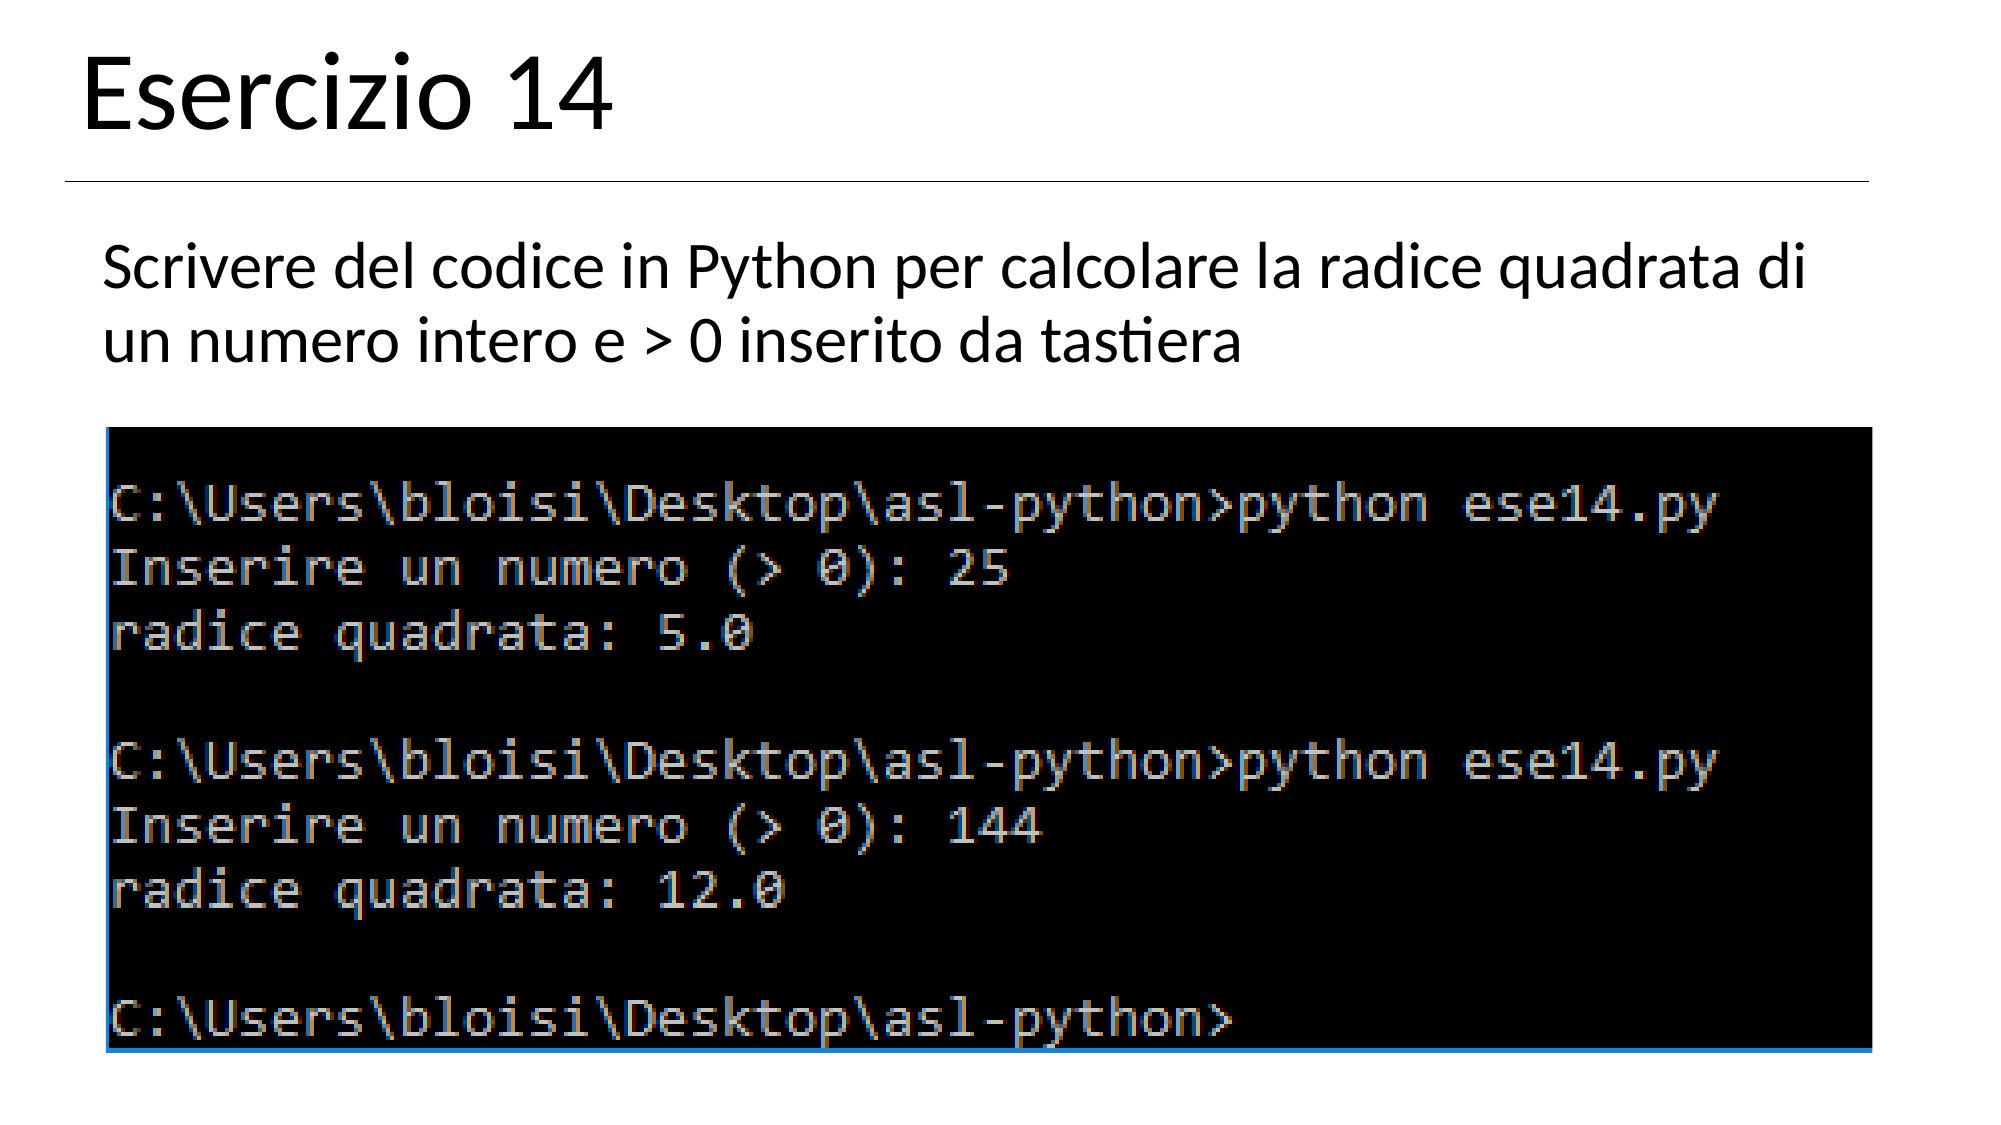

Esercizio 14
Scrivere del codice in Python per calcolare la radice quadrata di un numero intero e > 0 inserito da tastiera